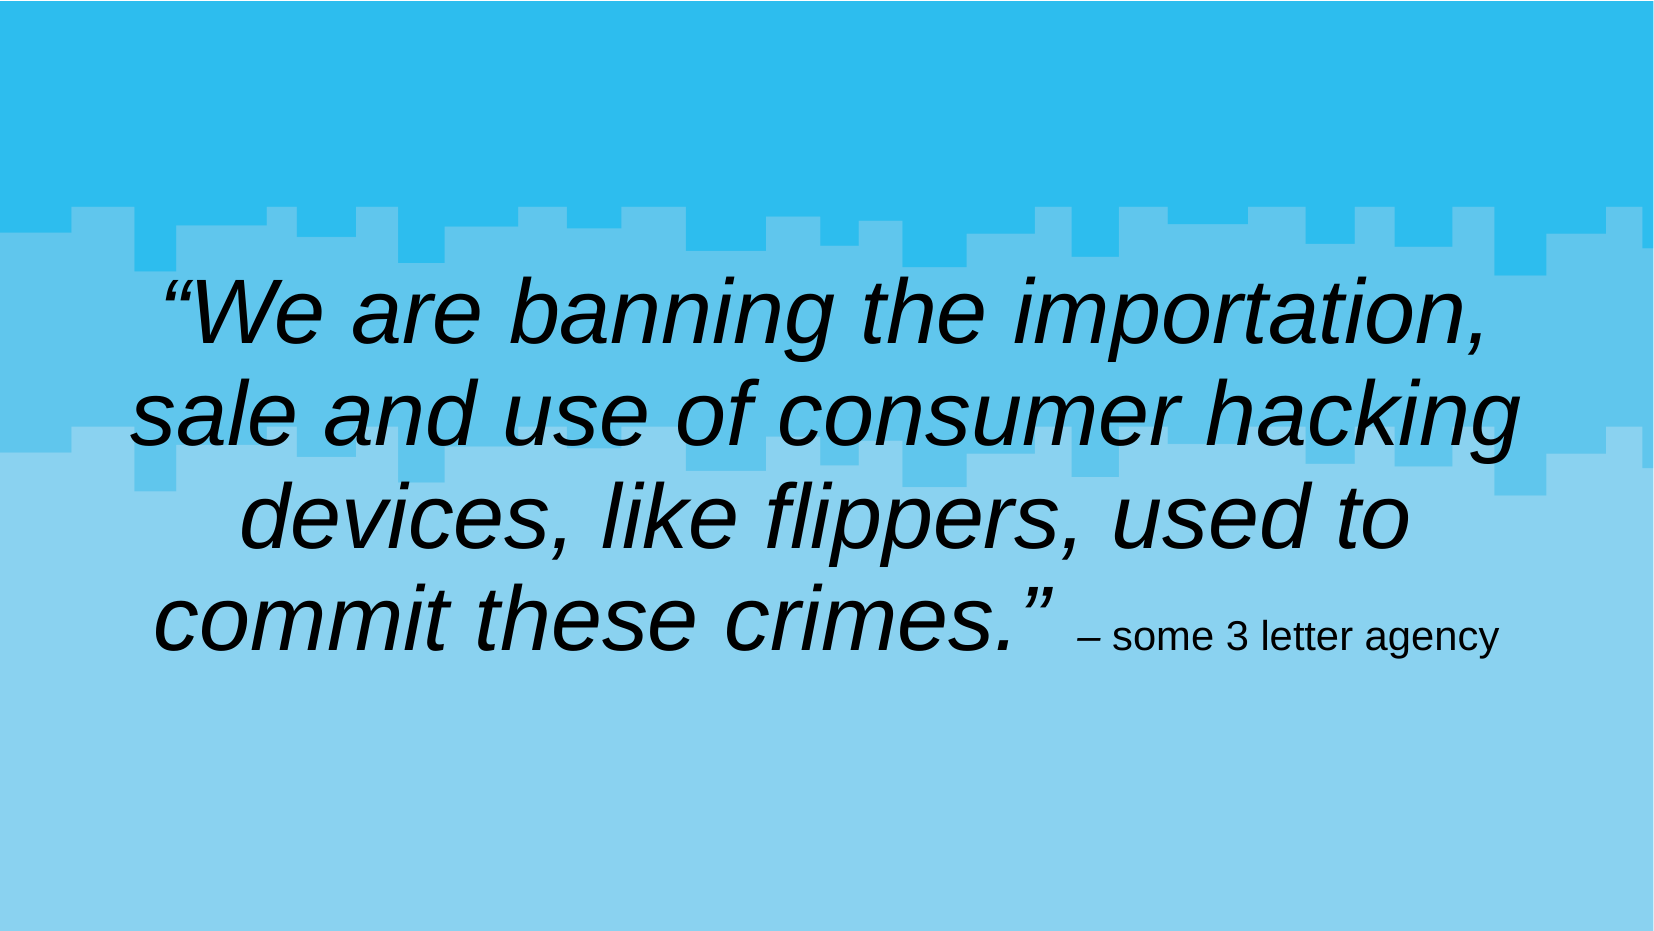

# “We are banning the importation, sale and use of consumer hacking devices, like flippers, used to commit these crimes.” – some 3 letter agency